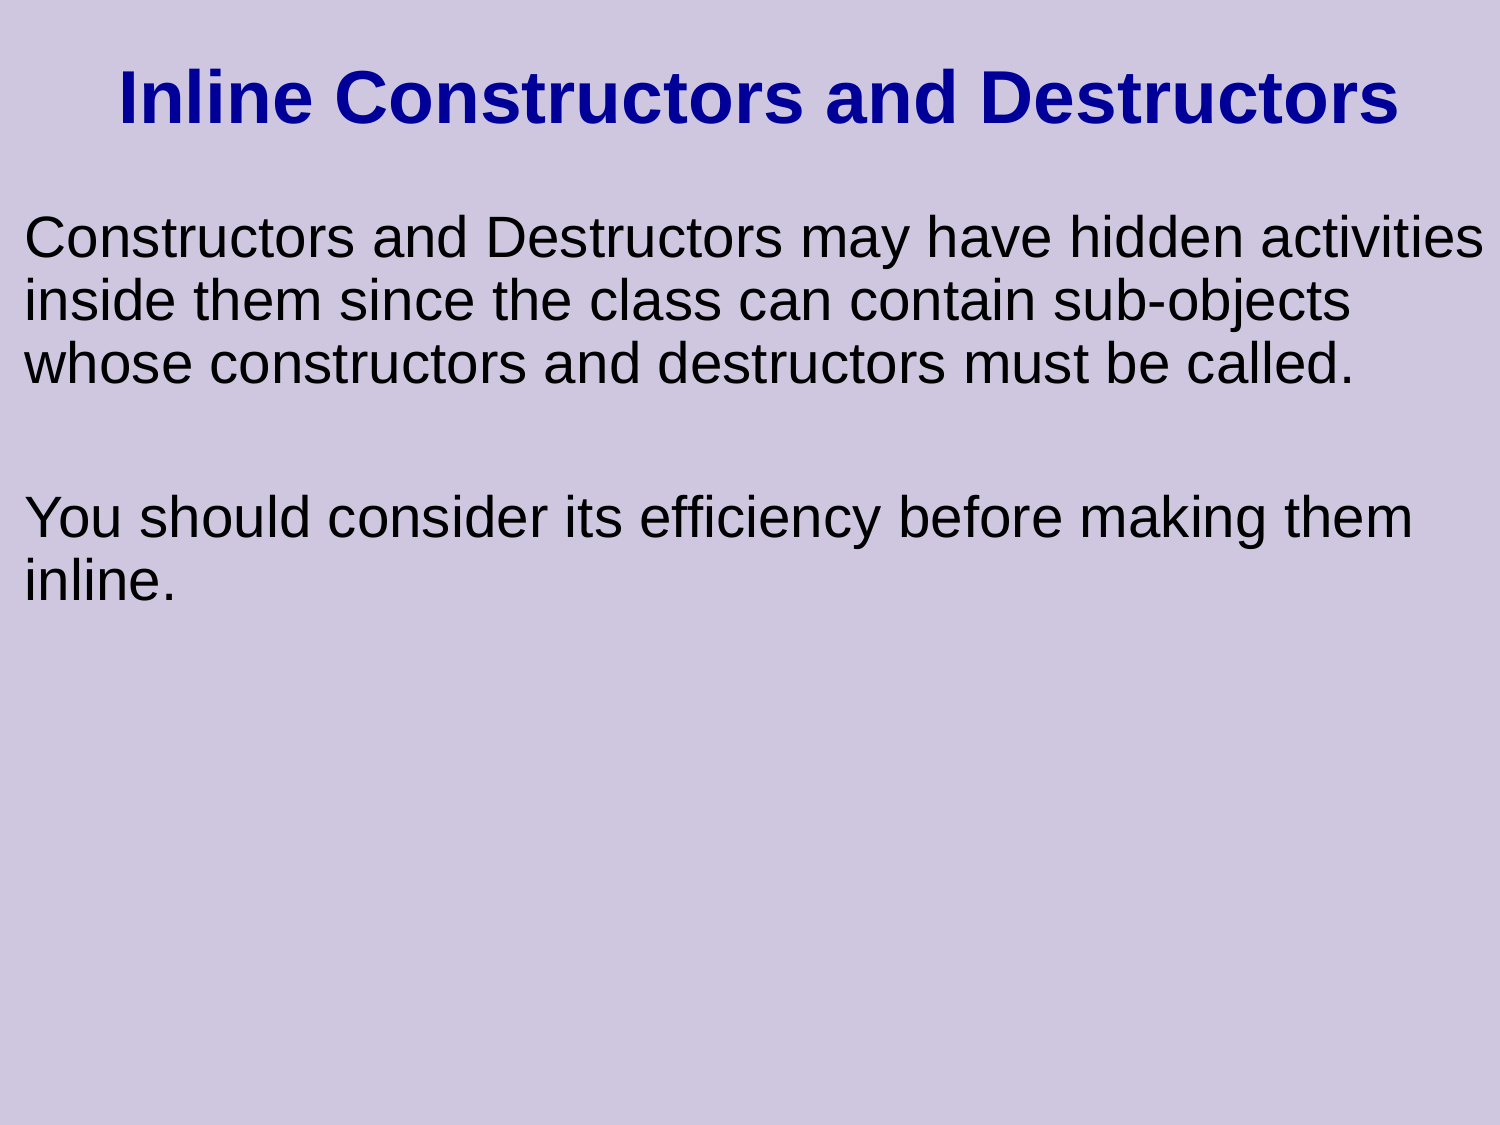

Inline Constructors and Destructors
# Constructors and Destructors may have hidden activities inside them since the class can contain sub-objects whose constructors and destructors must be called.
You should consider its efficiency before making them inline.